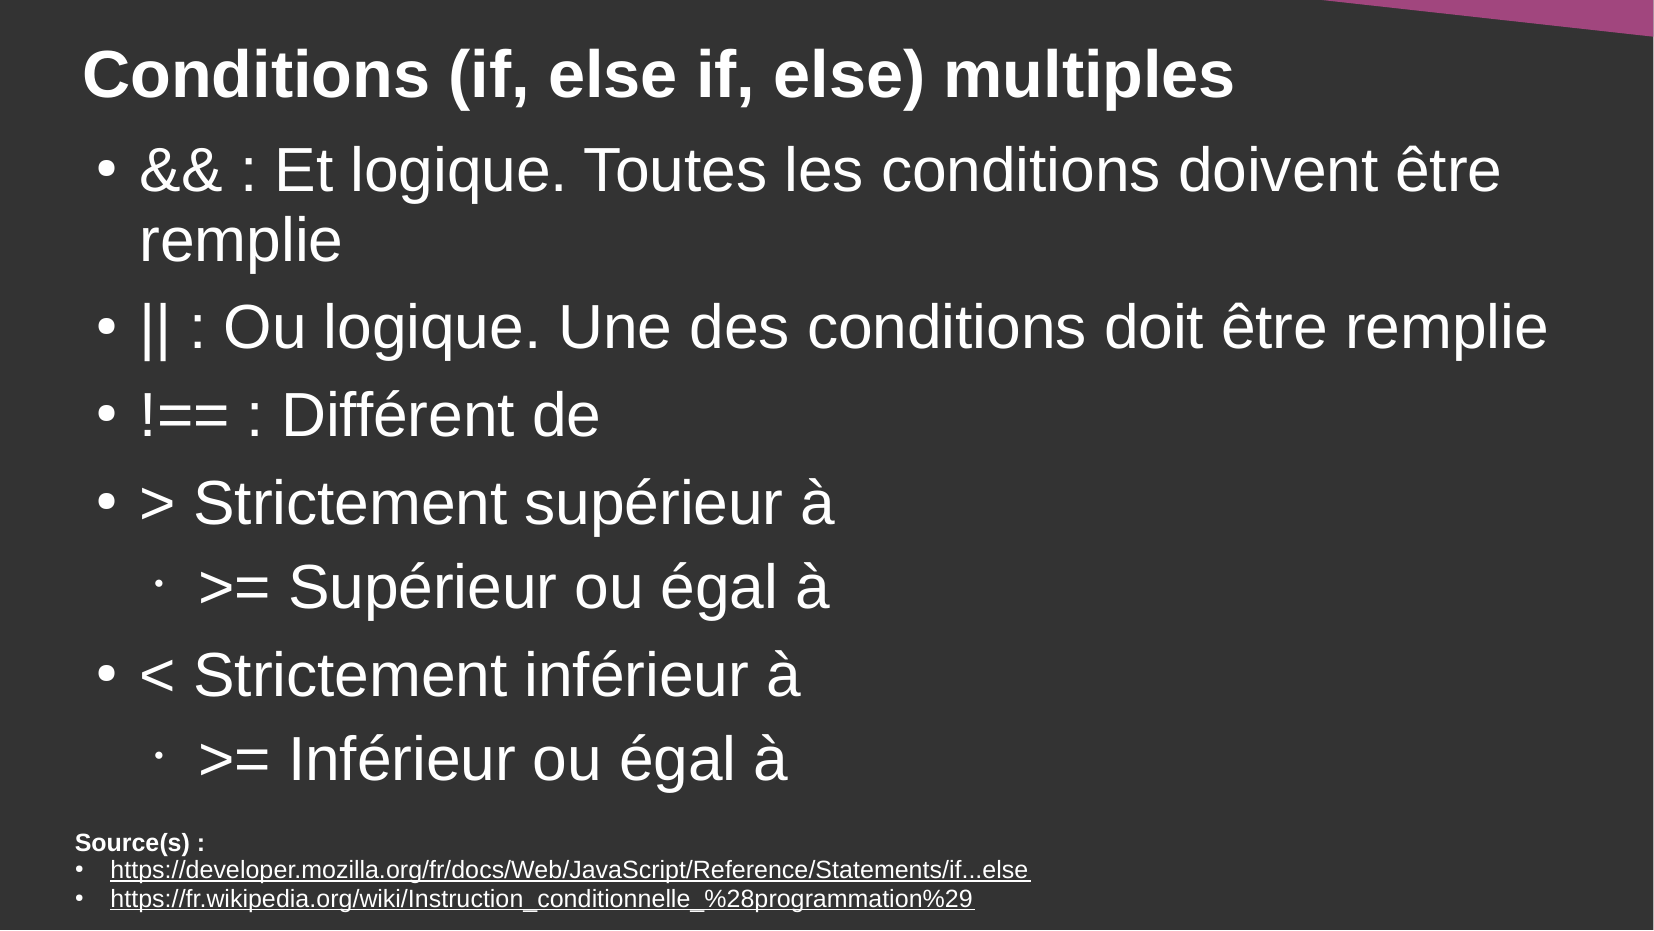

# Conditions (if, else if, else) multiples
&& : Et logique. Toutes les conditions doivent être remplie
|| : Ou logique. Une des conditions doit être remplie
!== : Différent de
> Strictement supérieur à
>= Supérieur ou égal à
< Strictement inférieur à
>= Inférieur ou égal à
Source(s) :
https://developer.mozilla.org/fr/docs/Web/JavaScript/Reference/Statements/if...else
https://fr.wikipedia.org/wiki/Instruction_conditionnelle_%28programmation%29